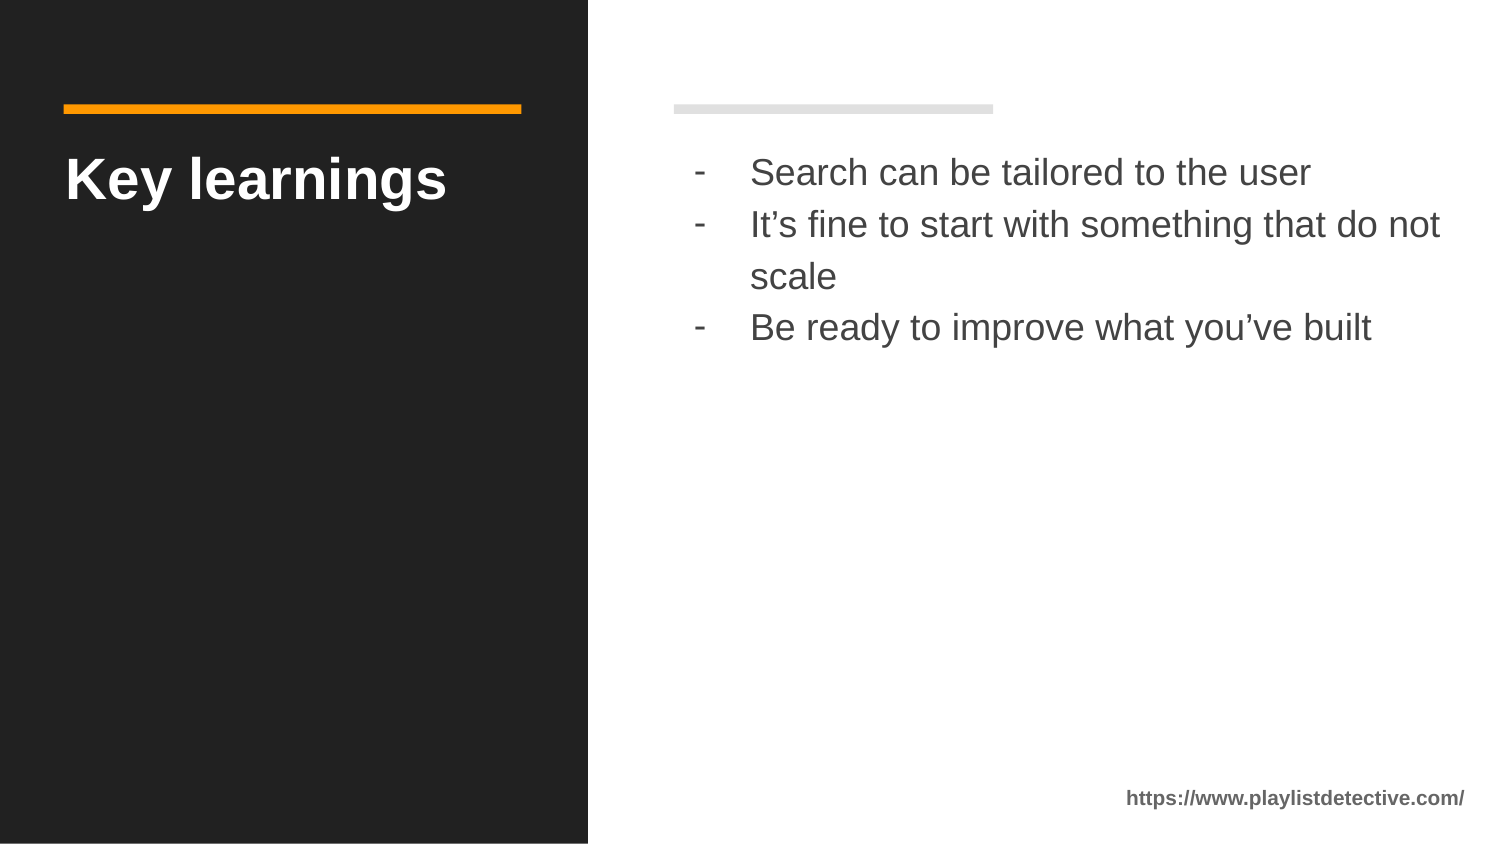

# Key learnings
Search can be tailored to the user
It’s fine to start with something that do not scale
Be ready to improve what you’ve built
https://www.playlistdetective.com/